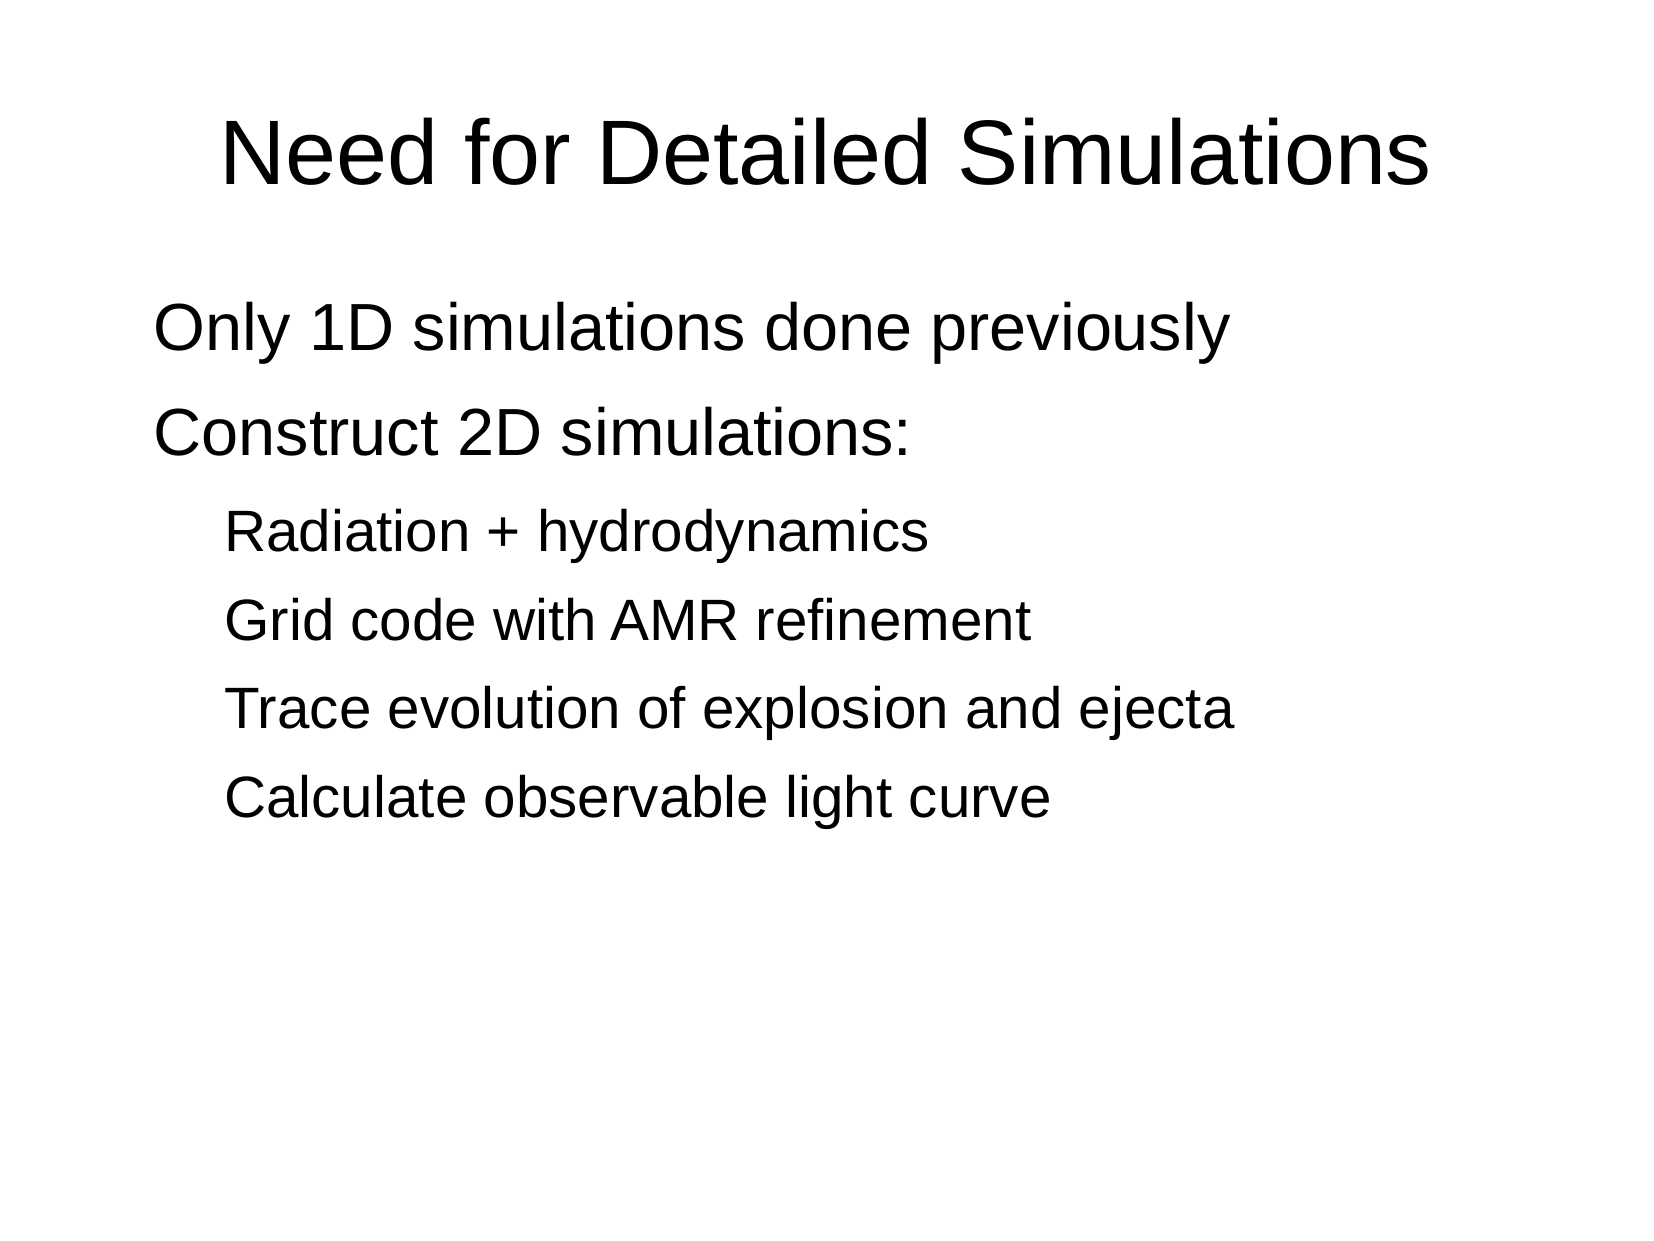

# Need for Detailed Simulations
Only 1D simulations done previously
Construct 2D simulations:
Radiation + hydrodynamics
Grid code with AMR refinement
Trace evolution of explosion and ejecta
Calculate observable light curve